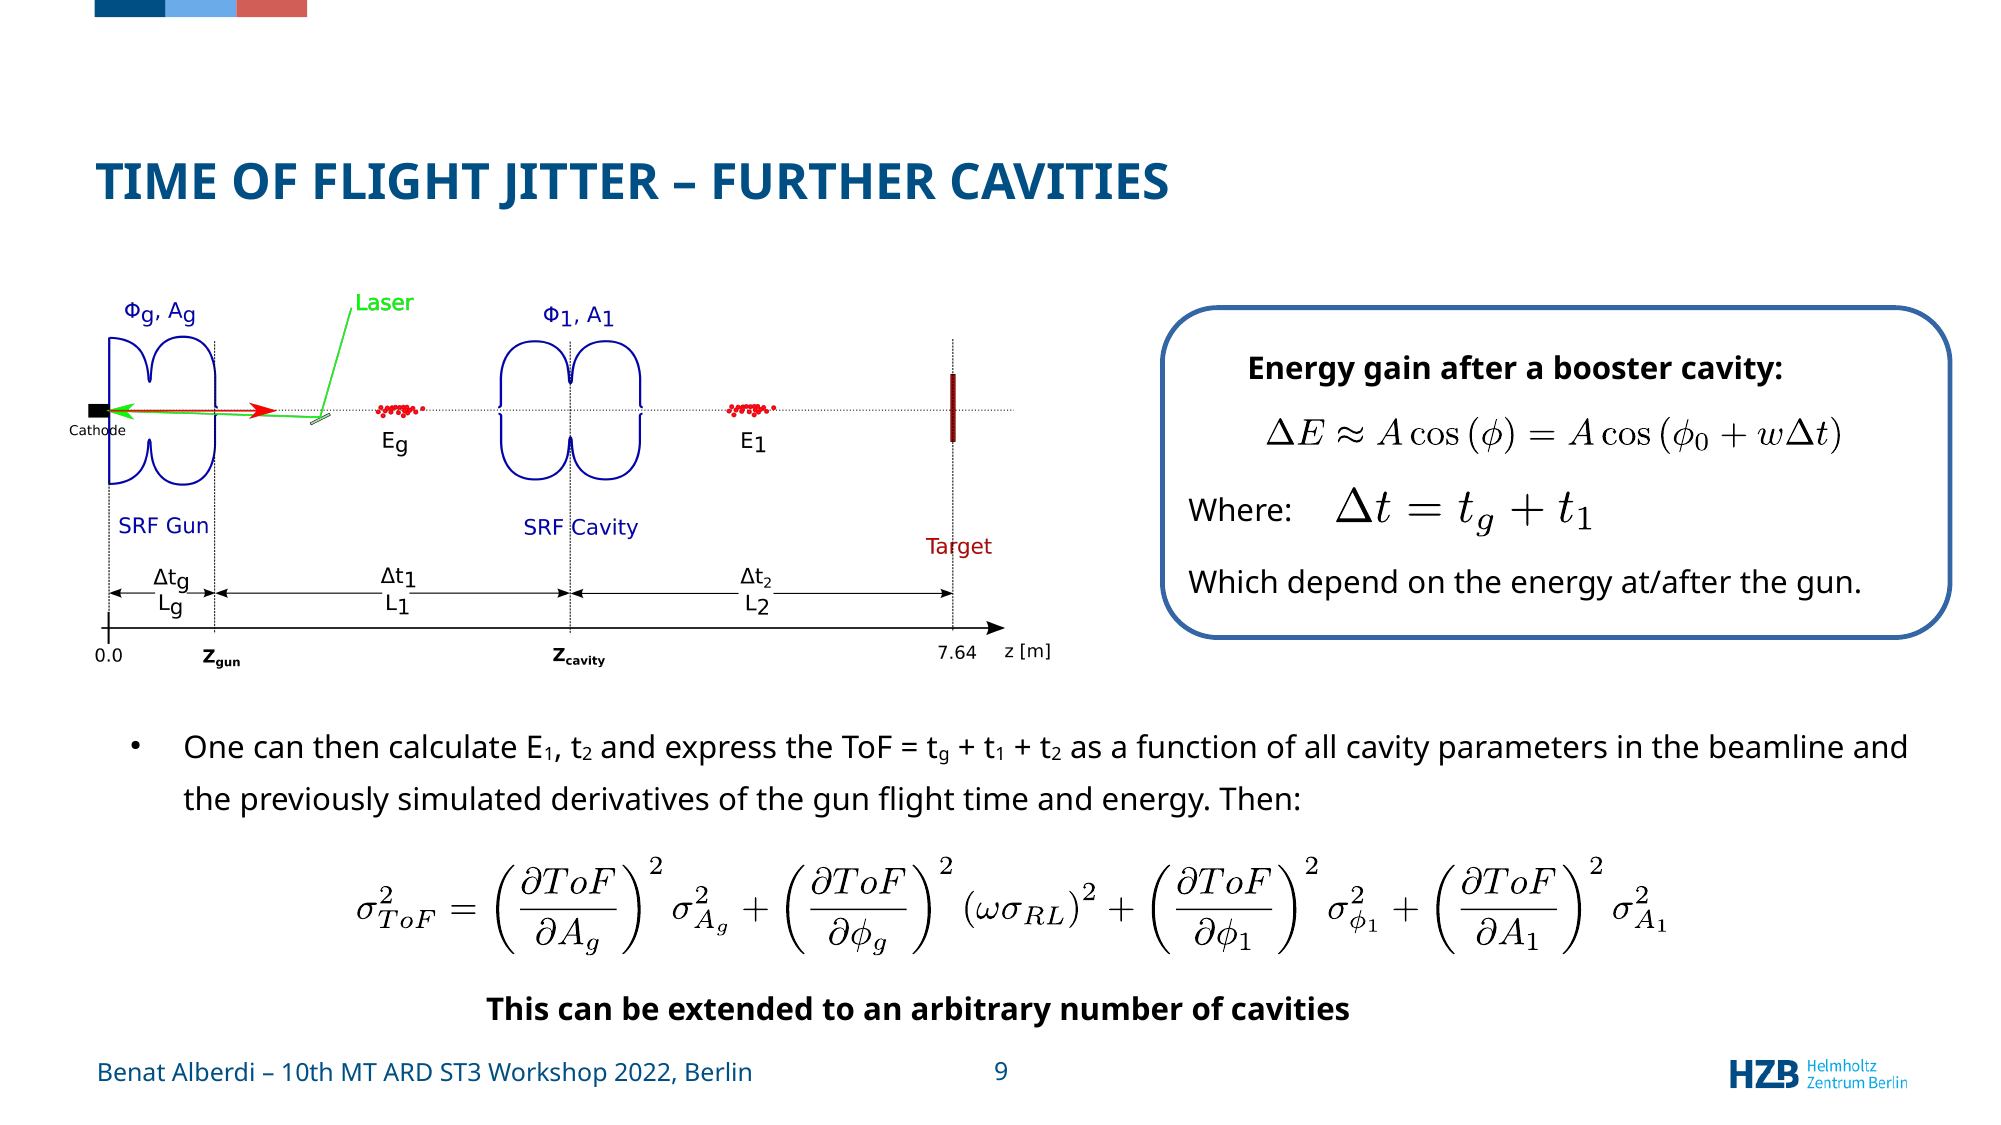

# Time of flight jitter – further cavities
Energy gain after a booster cavity:
Where:
Which depend on the energy at/after the gun.
One can then calculate E1, t2 and express the ToF = tg + t1 + t2 as a function of all cavity parameters in the beamline and the previously simulated derivatives of the gun flight time and energy. Then:
This can be extended to an arbitrary number of cavities